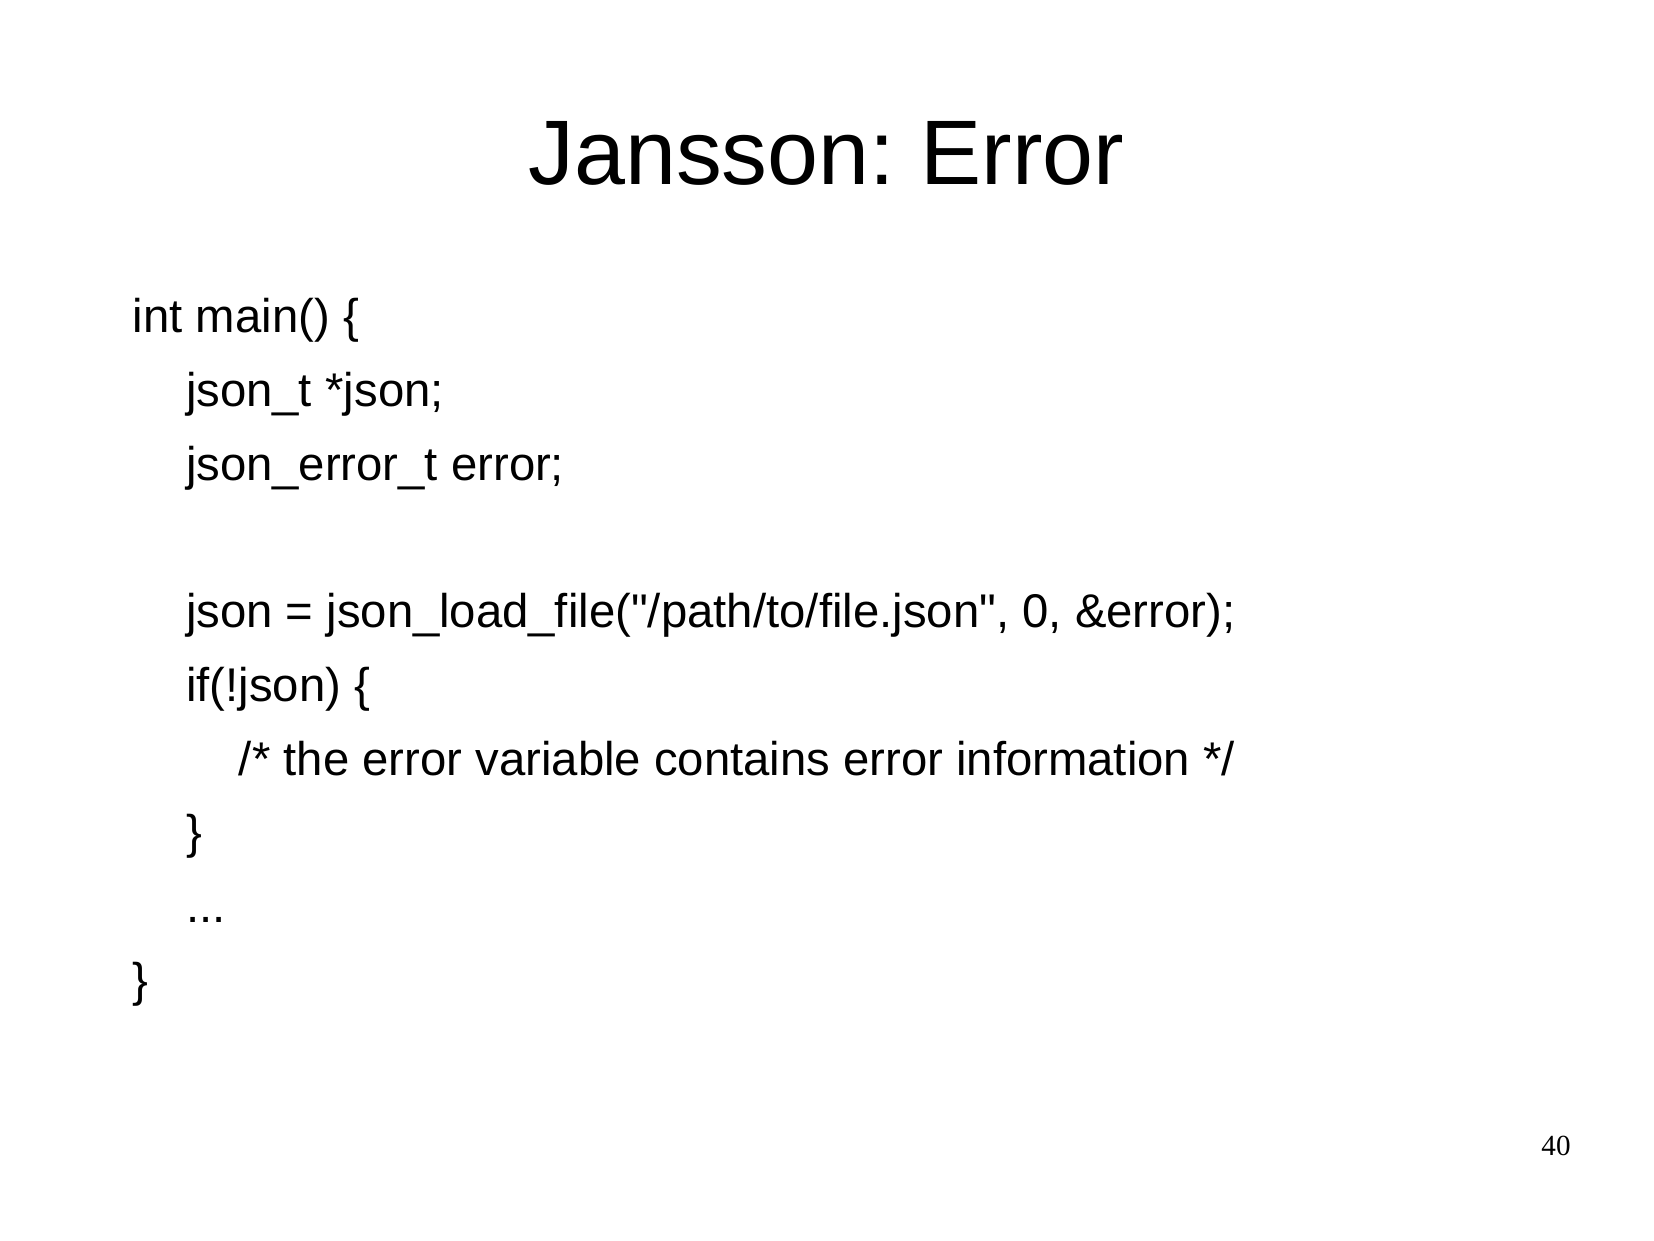

# Jansson: Error
int main() {
 json_t *json;
 json_error_t error;
 json = json_load_file("/path/to/file.json", 0, &error);
 if(!json) {
 /* the error variable contains error information */
 }
 ...
}
40